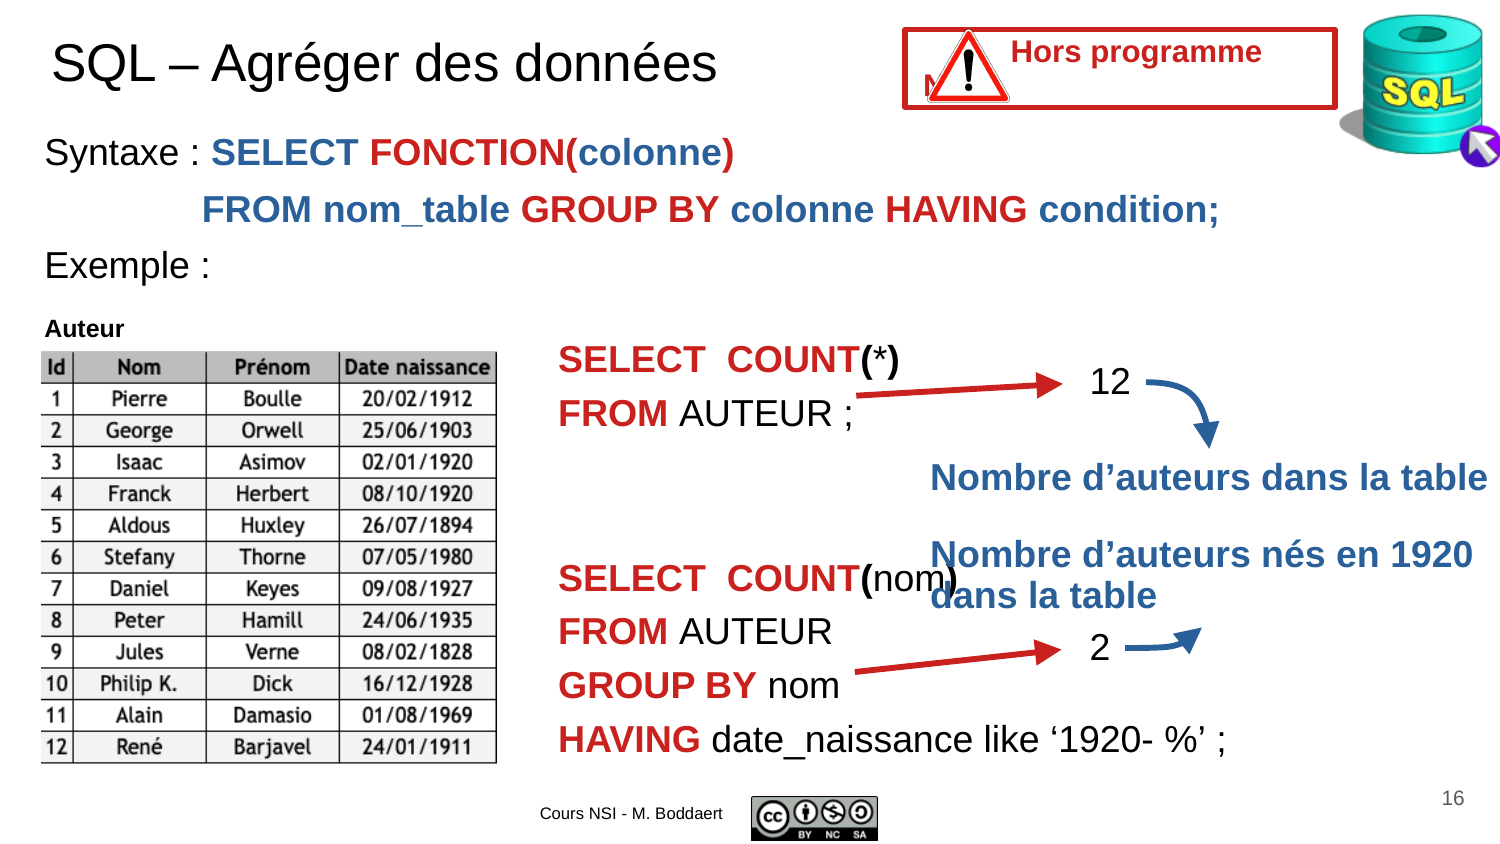

# SQL – Agréger des données
 Hors programme NSI
Syntaxe : SELECT FONCTION(colonne)
 FROM nom_table GROUP BY colonne HAVING condition;
Exemple :
Auteur
SELECT COUNT(*)
FROM AUTEUR ;
12
Nombre d’auteurs dans la table
Nombre d’auteurs nés en 1920
dans la table
SELECT COUNT(nom)
FROM AUTEUR
GROUP BY nom
HAVING date_naissance like ‘1920- %’ ;
2